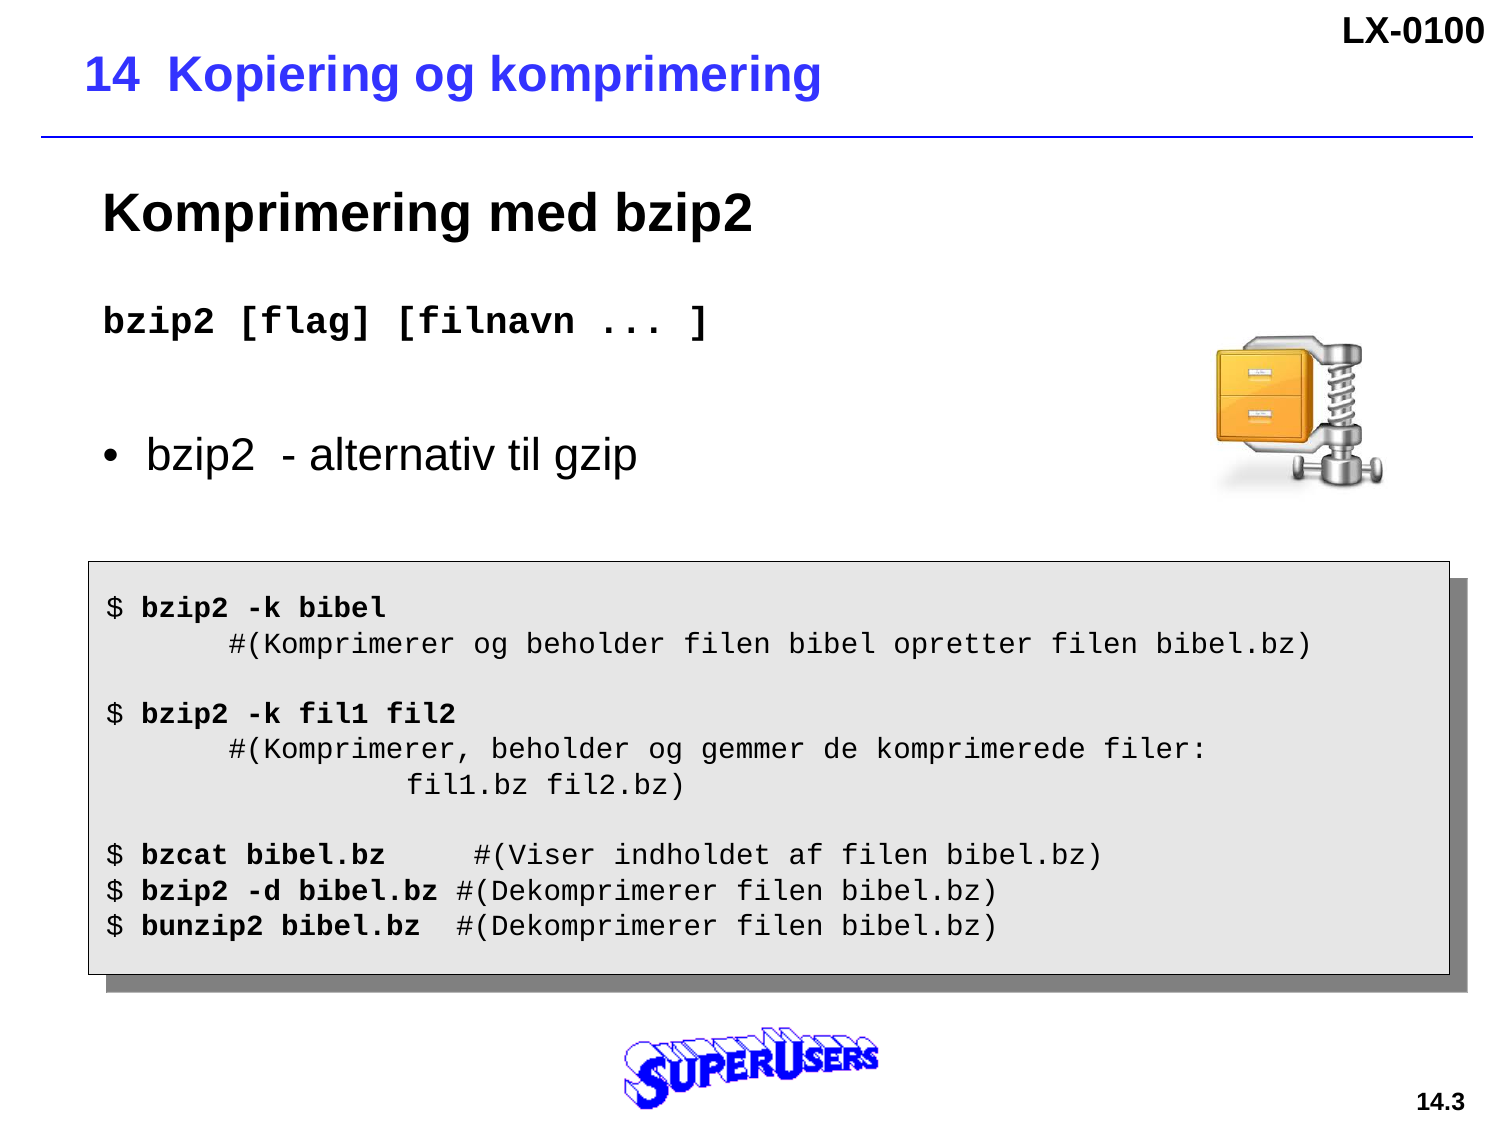

# 14 Kopiering og komprimering
Komprimering med bzip2
bzip2 [flag] [filnavn ... ]
bzip2 - alternativ til gzip
 $ bzip2 -k bibel
 #(Komprimerer og beholder filen bibel opretter filen bibel.bz)
 $ bzip2 -k fil1 fil2
 #(Komprimerer, beholder og gemmer de komprimerede filer:
		 fil1.bz fil2.bz)
 $ bzcat bibel.bz #(Viser indholdet af filen bibel.bz)
 $ bzip2 -d bibel.bz #(Dekomprimerer filen bibel.bz)
 $ bunzip2 bibel.bz #(Dekomprimerer filen bibel.bz)